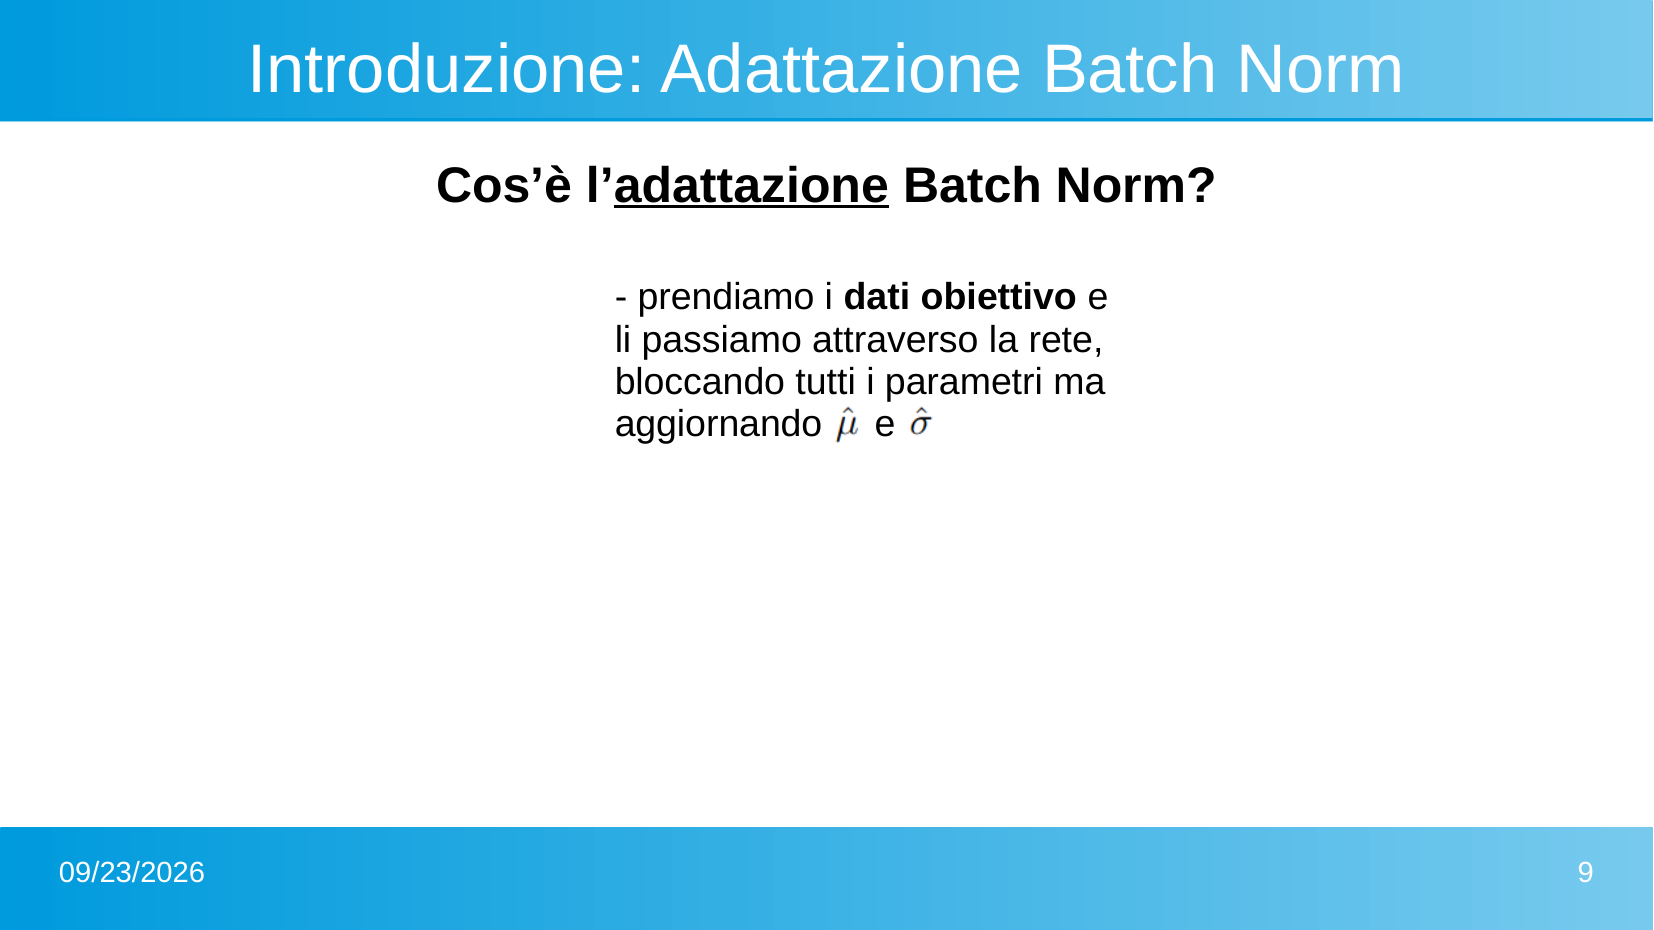

# Introduzione: Adattazione Batch Norm
Cos’è l’adattazione Batch Norm?
- prendiamo i dati obiettivo e li passiamo attraverso la rete, bloccando tutti i parametri ma aggiornando e
9